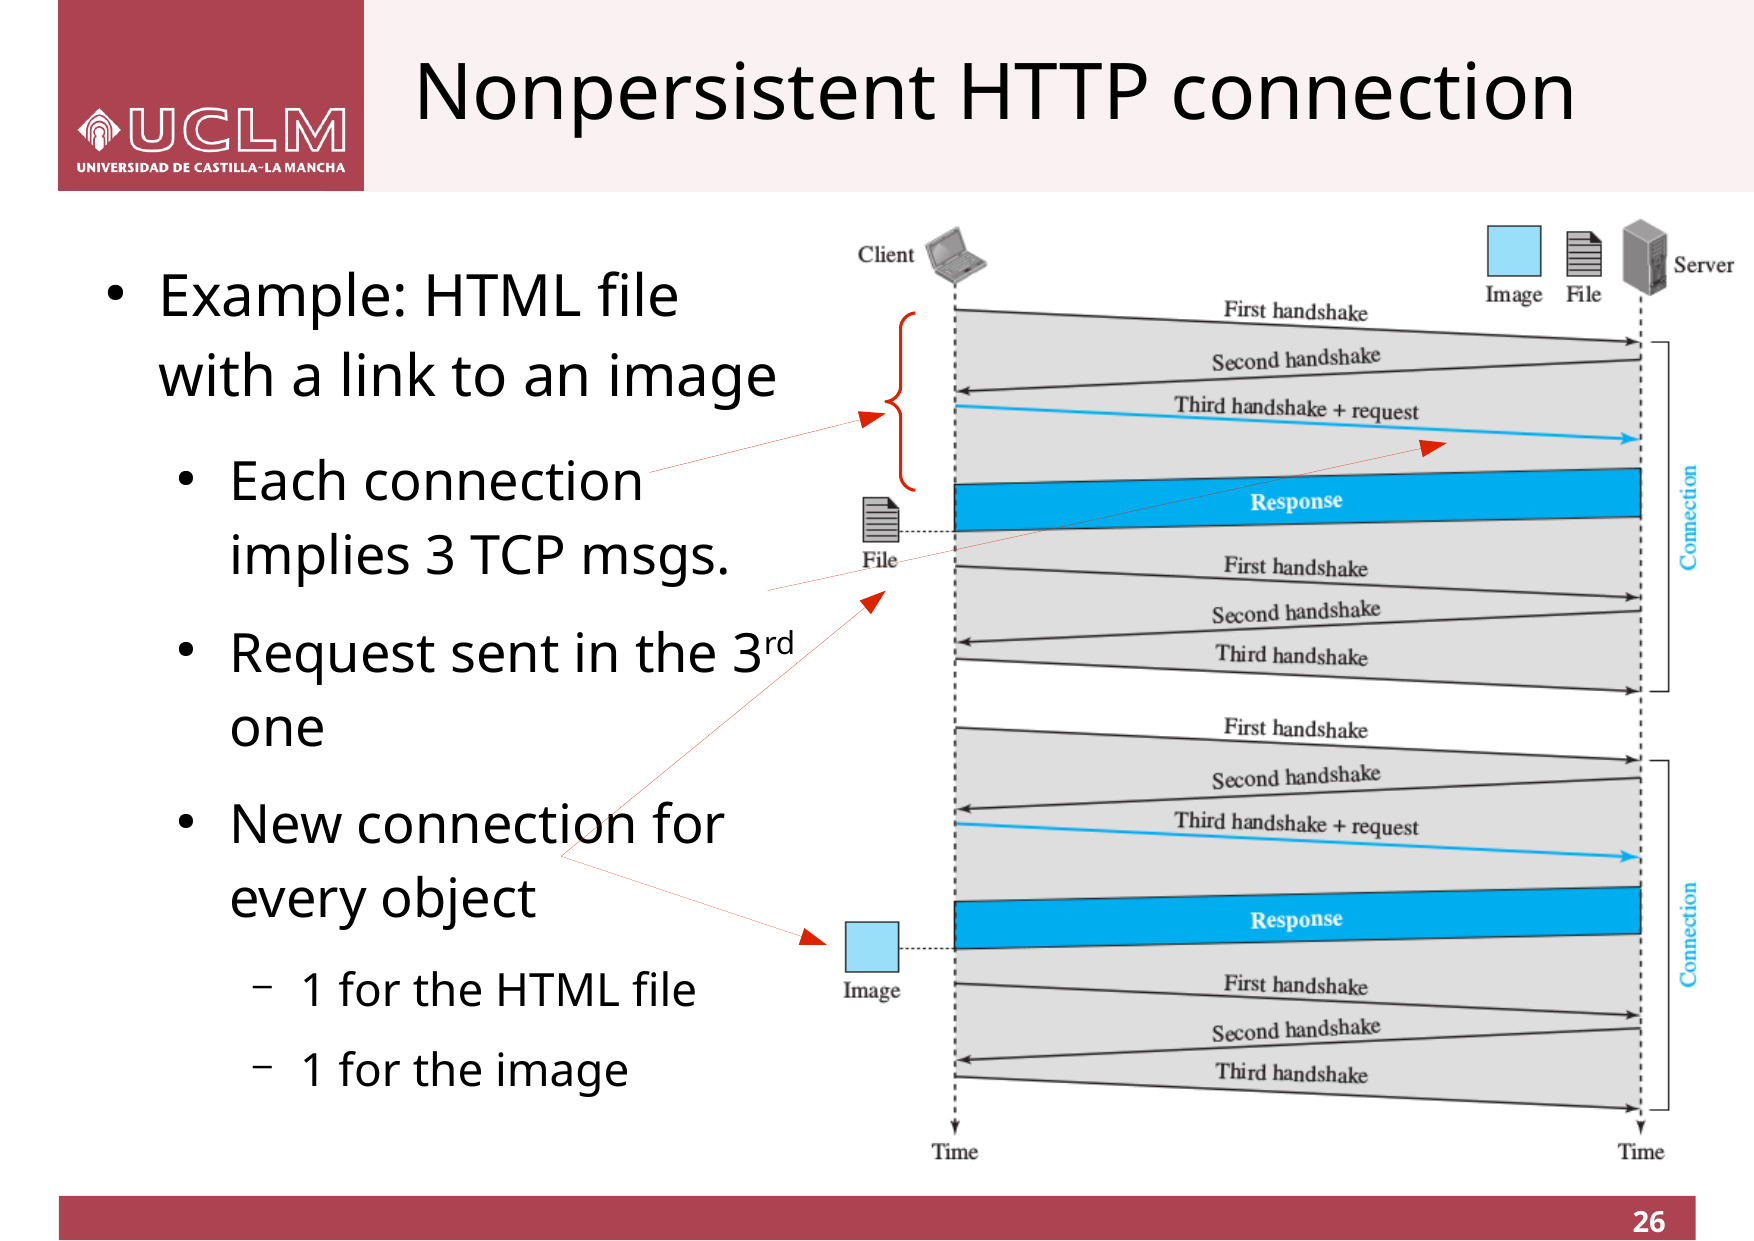

# Nonpersistent HTTP connection
Example: HTML file with a link to an image
Each connection implies 3 TCP msgs.
Request sent in the 3rd one
New connection for every object
1 for the HTML file
1 for the image
26